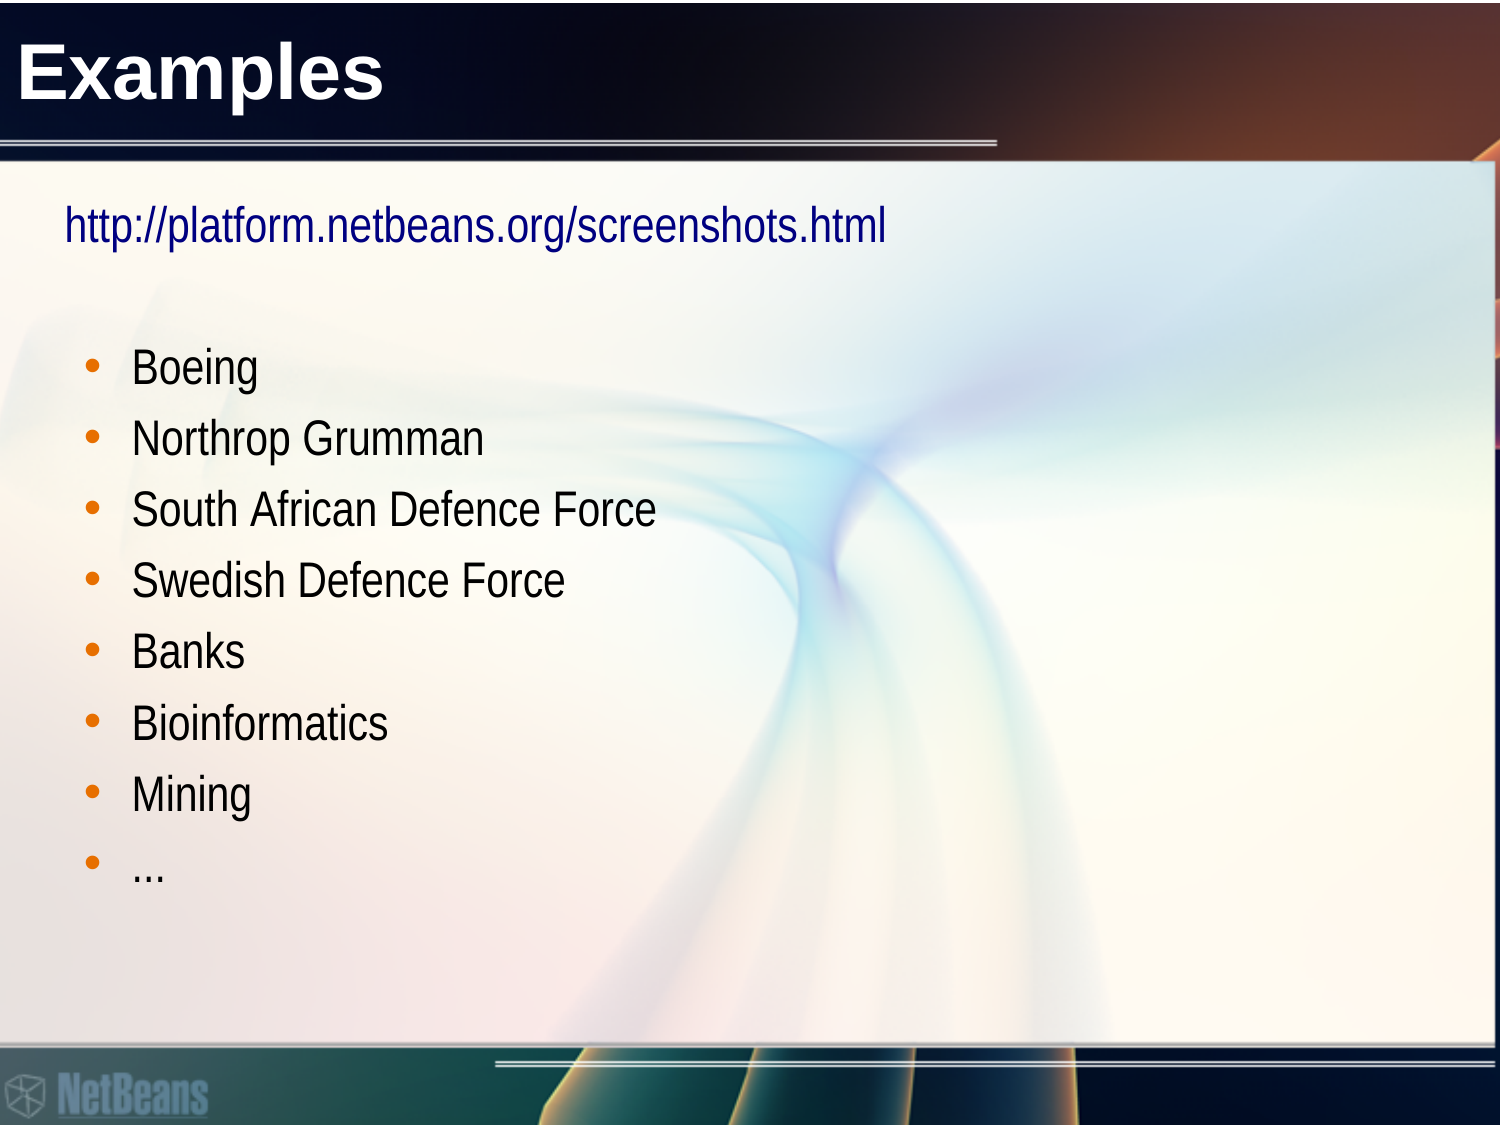

# Examples
http://platform.netbeans.org/screenshots.html
Boeing
Northrop Grumman
South African Defence Force
Swedish Defence Force
Banks
Bioinformatics
Mining
...